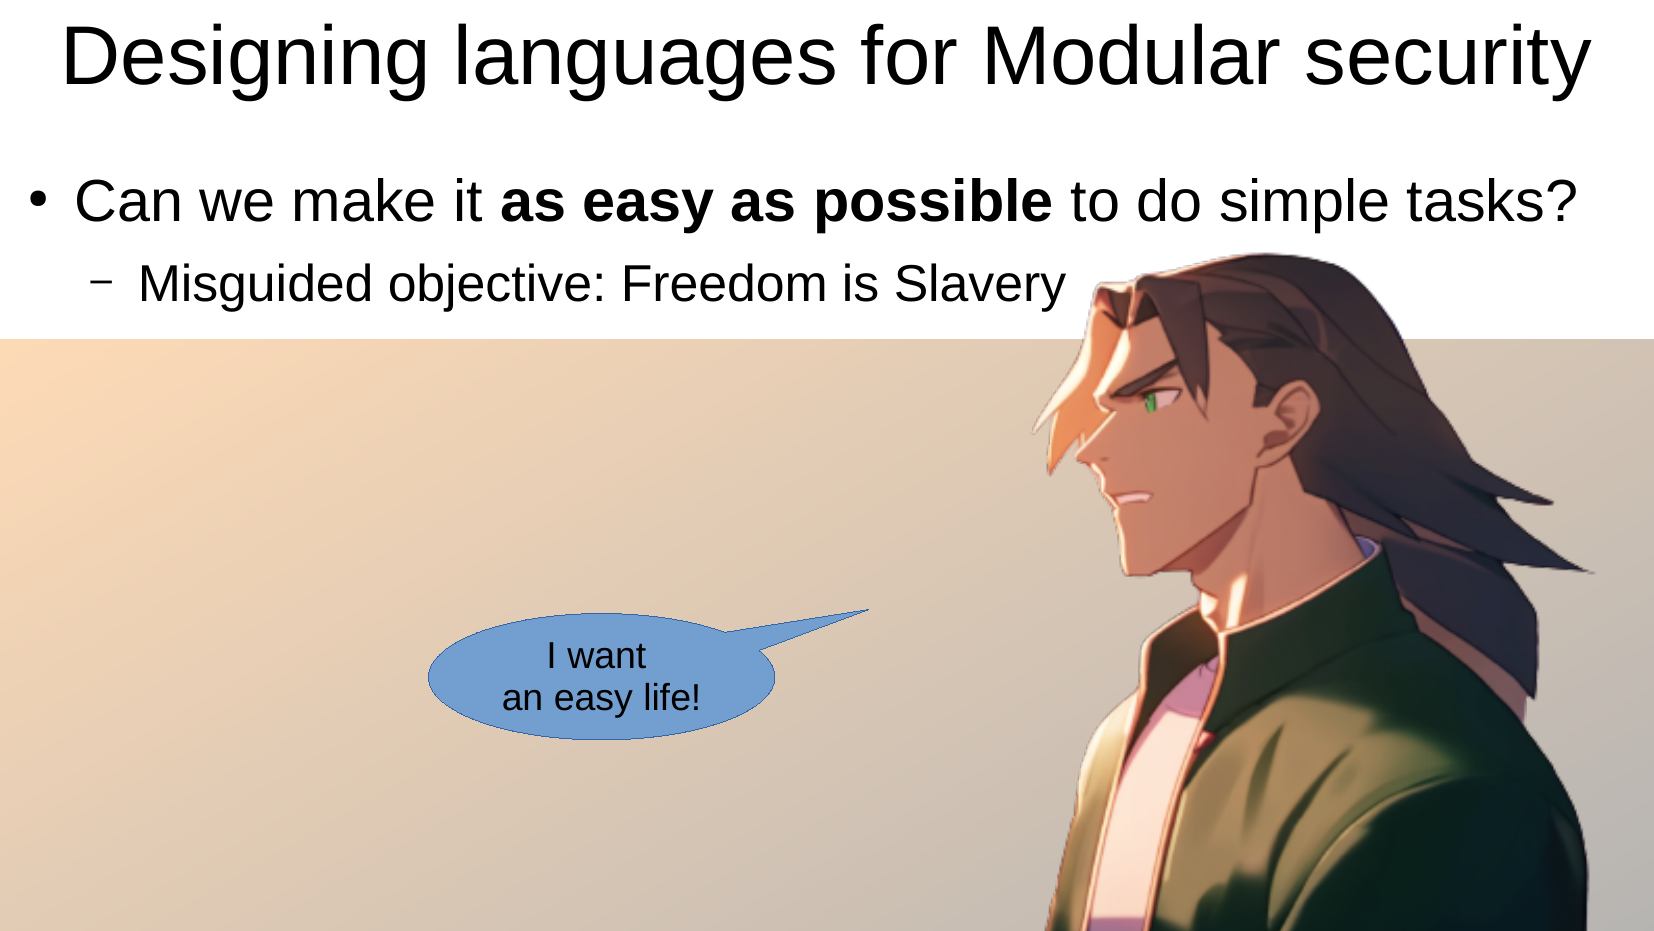

Designing languages for Modular security
# Can we make it as easy as possible to do simple tasks?
Misguided objective: Freedom is Slavery
Instead
Make it impossible to do certain kinds of errors!
Classify and mathematically model various kinds of errors.
The language semantic prevents those errors.
Cost: this language is now harder to use.
I want
an easy life!